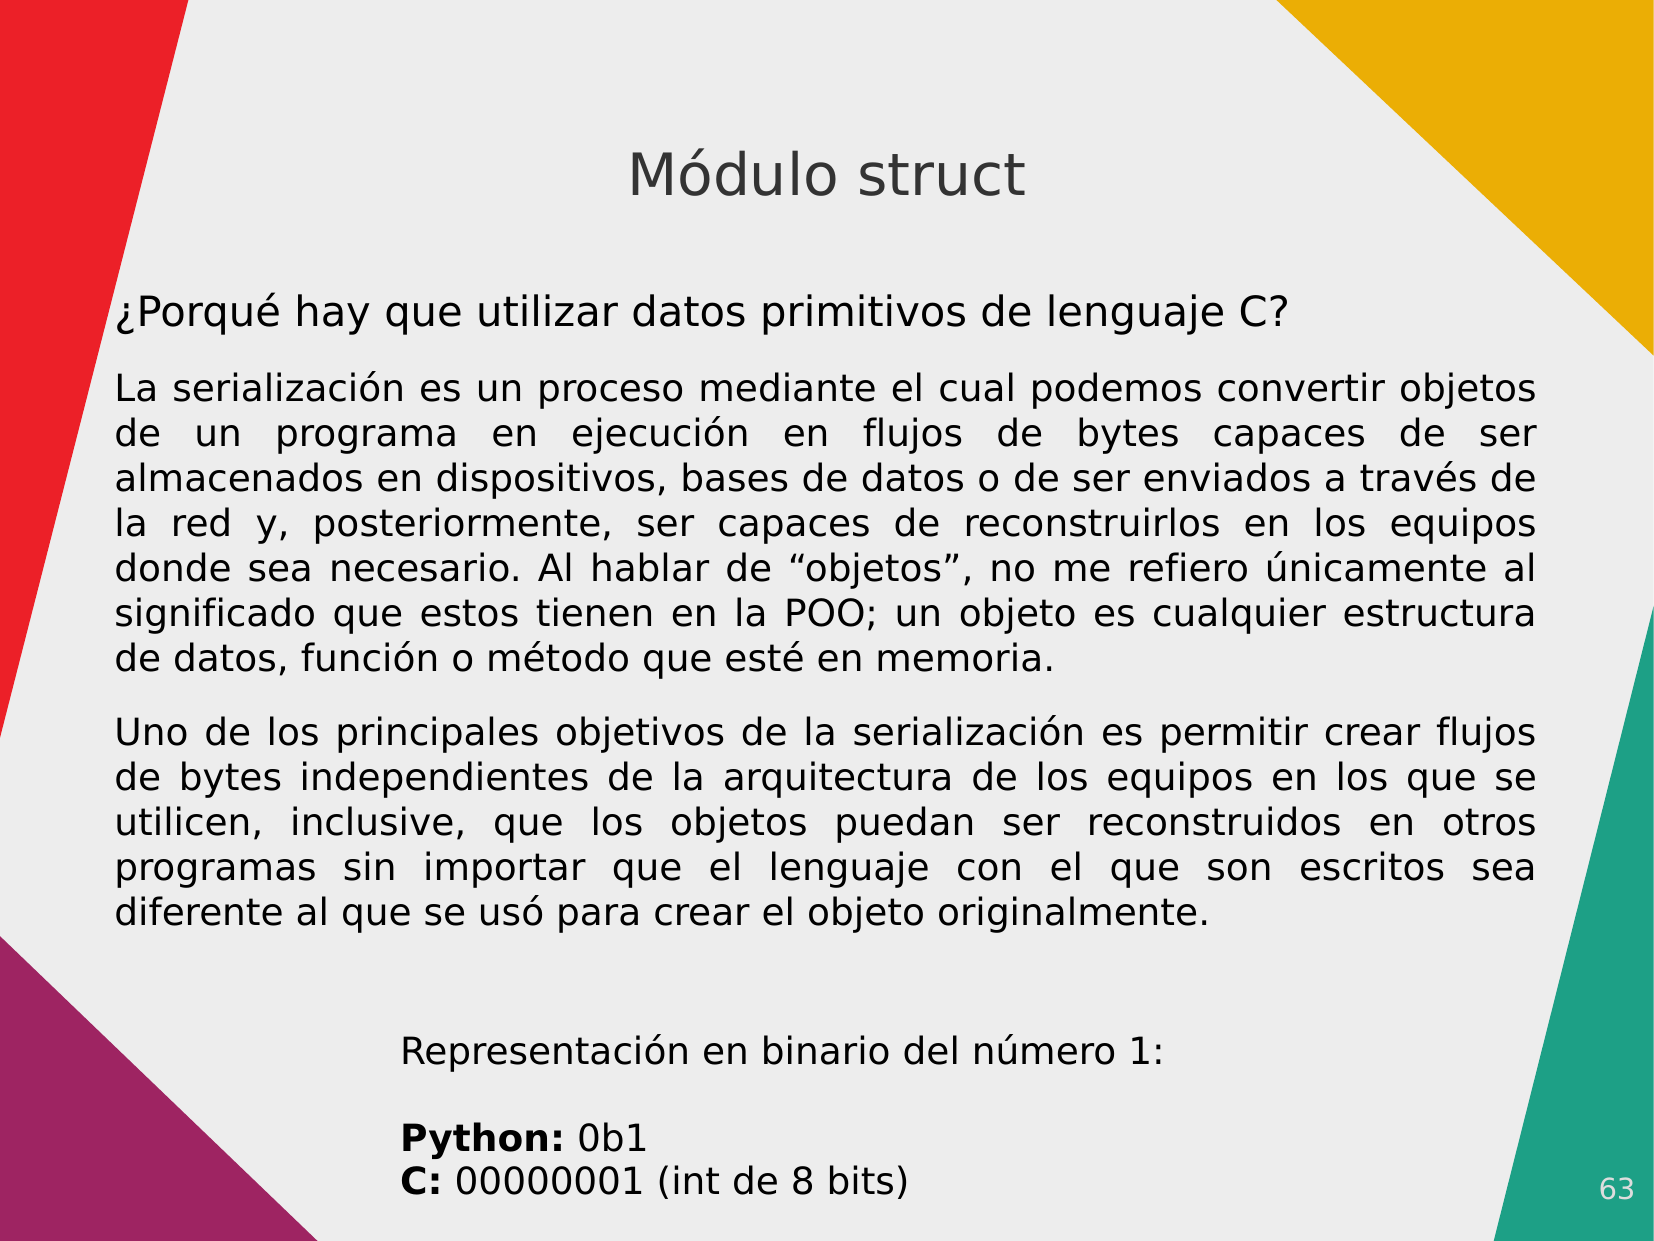

Módulo struct
# ¿Porqué hay que utilizar datos primitivos de lenguaje C?
La serialización es un proceso mediante el cual podemos convertir objetos de un programa en ejecución en flujos de bytes capaces de ser almacenados en dispositivos, bases de datos o de ser enviados a través de la red y, posteriormente, ser capaces de reconstruirlos en los equipos donde sea necesario. Al hablar de “objetos”, no me refiero únicamente al significado que estos tienen en la POO; un objeto es cualquier estructura de datos, función o método que esté en memoria.
Uno de los principales objetivos de la serialización es permitir crear flujos de bytes independientes de la arquitectura de los equipos en los que se utilicen, inclusive, que los objetos puedan ser reconstruidos en otros programas sin importar que el lenguaje con el que son escritos sea diferente al que se usó para crear el objeto originalmente.
Representación en binario del número 1:
Python: 0b1
C: 00000001 (int de 8 bits)
63